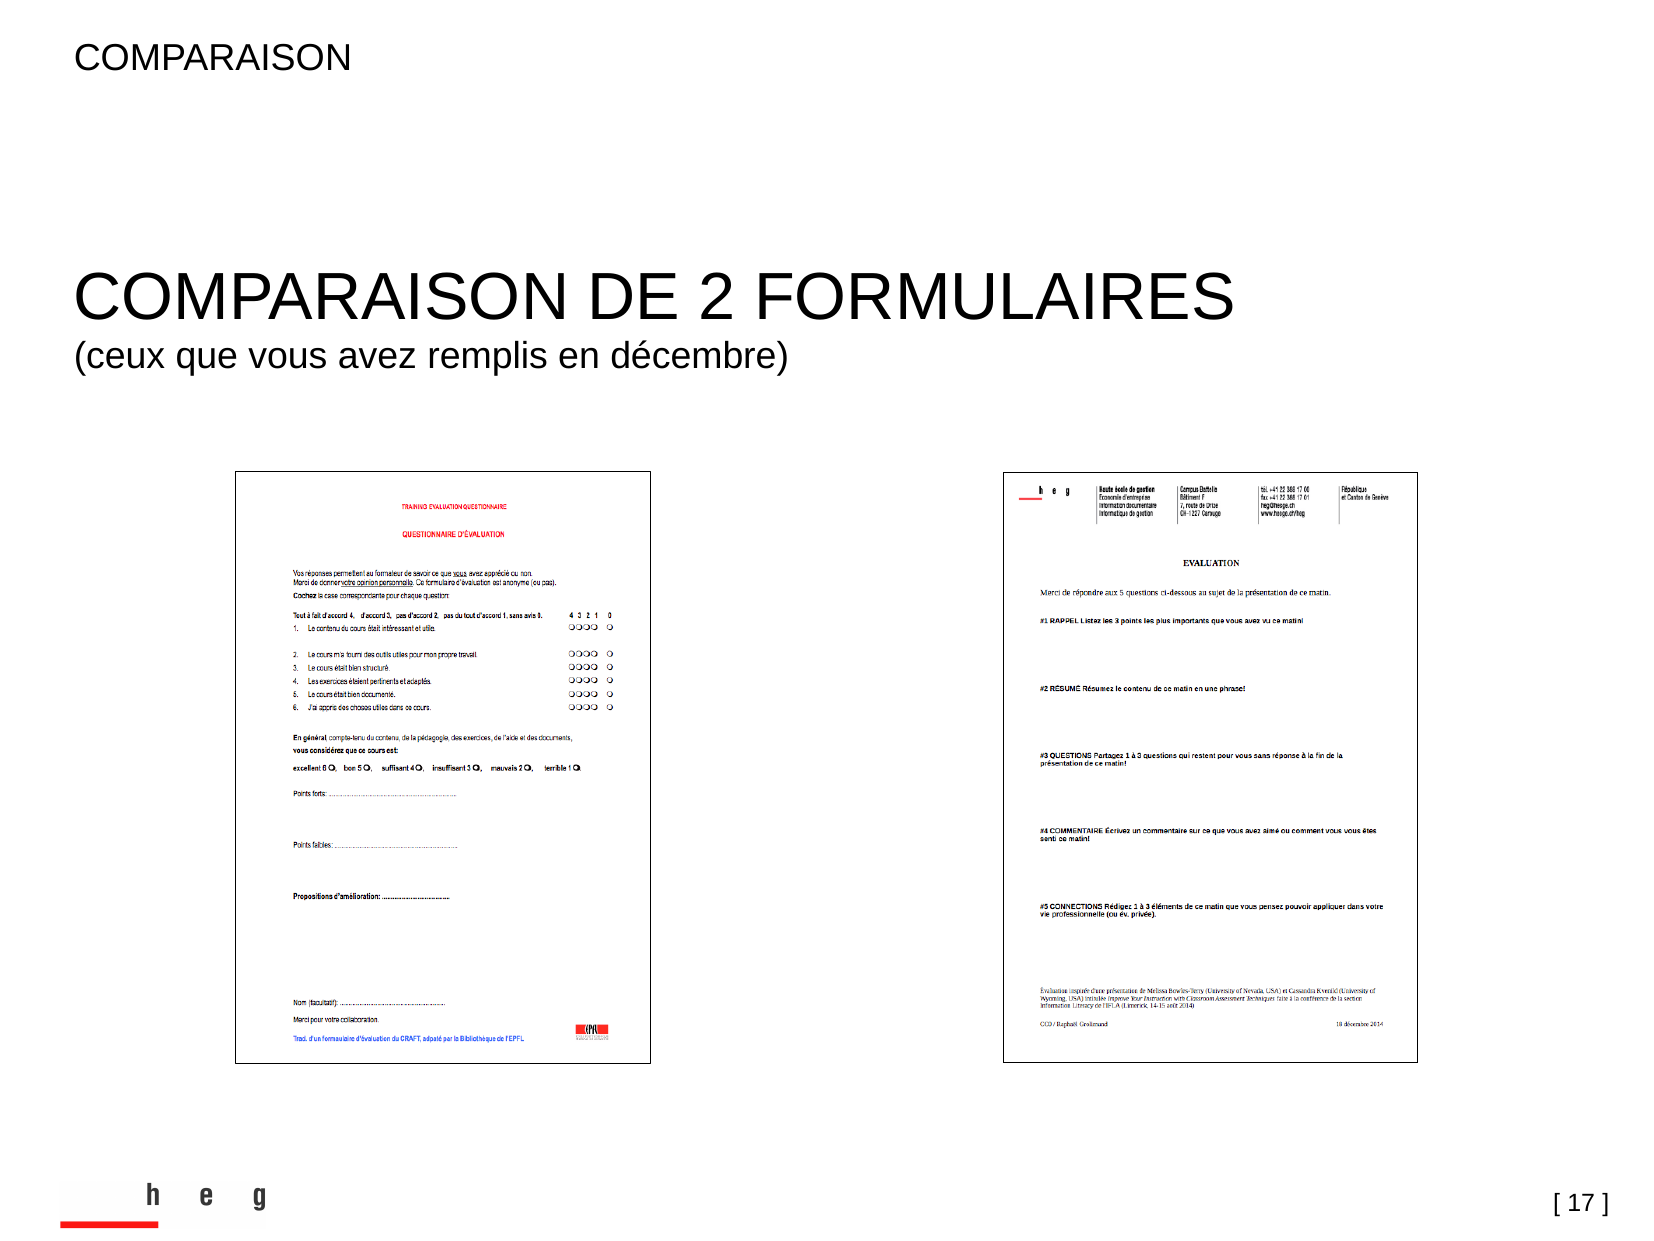

COMPARAISON
COMPARAISON DE 2 FORMULAIRES
(ceux que vous avez remplis en décembre)